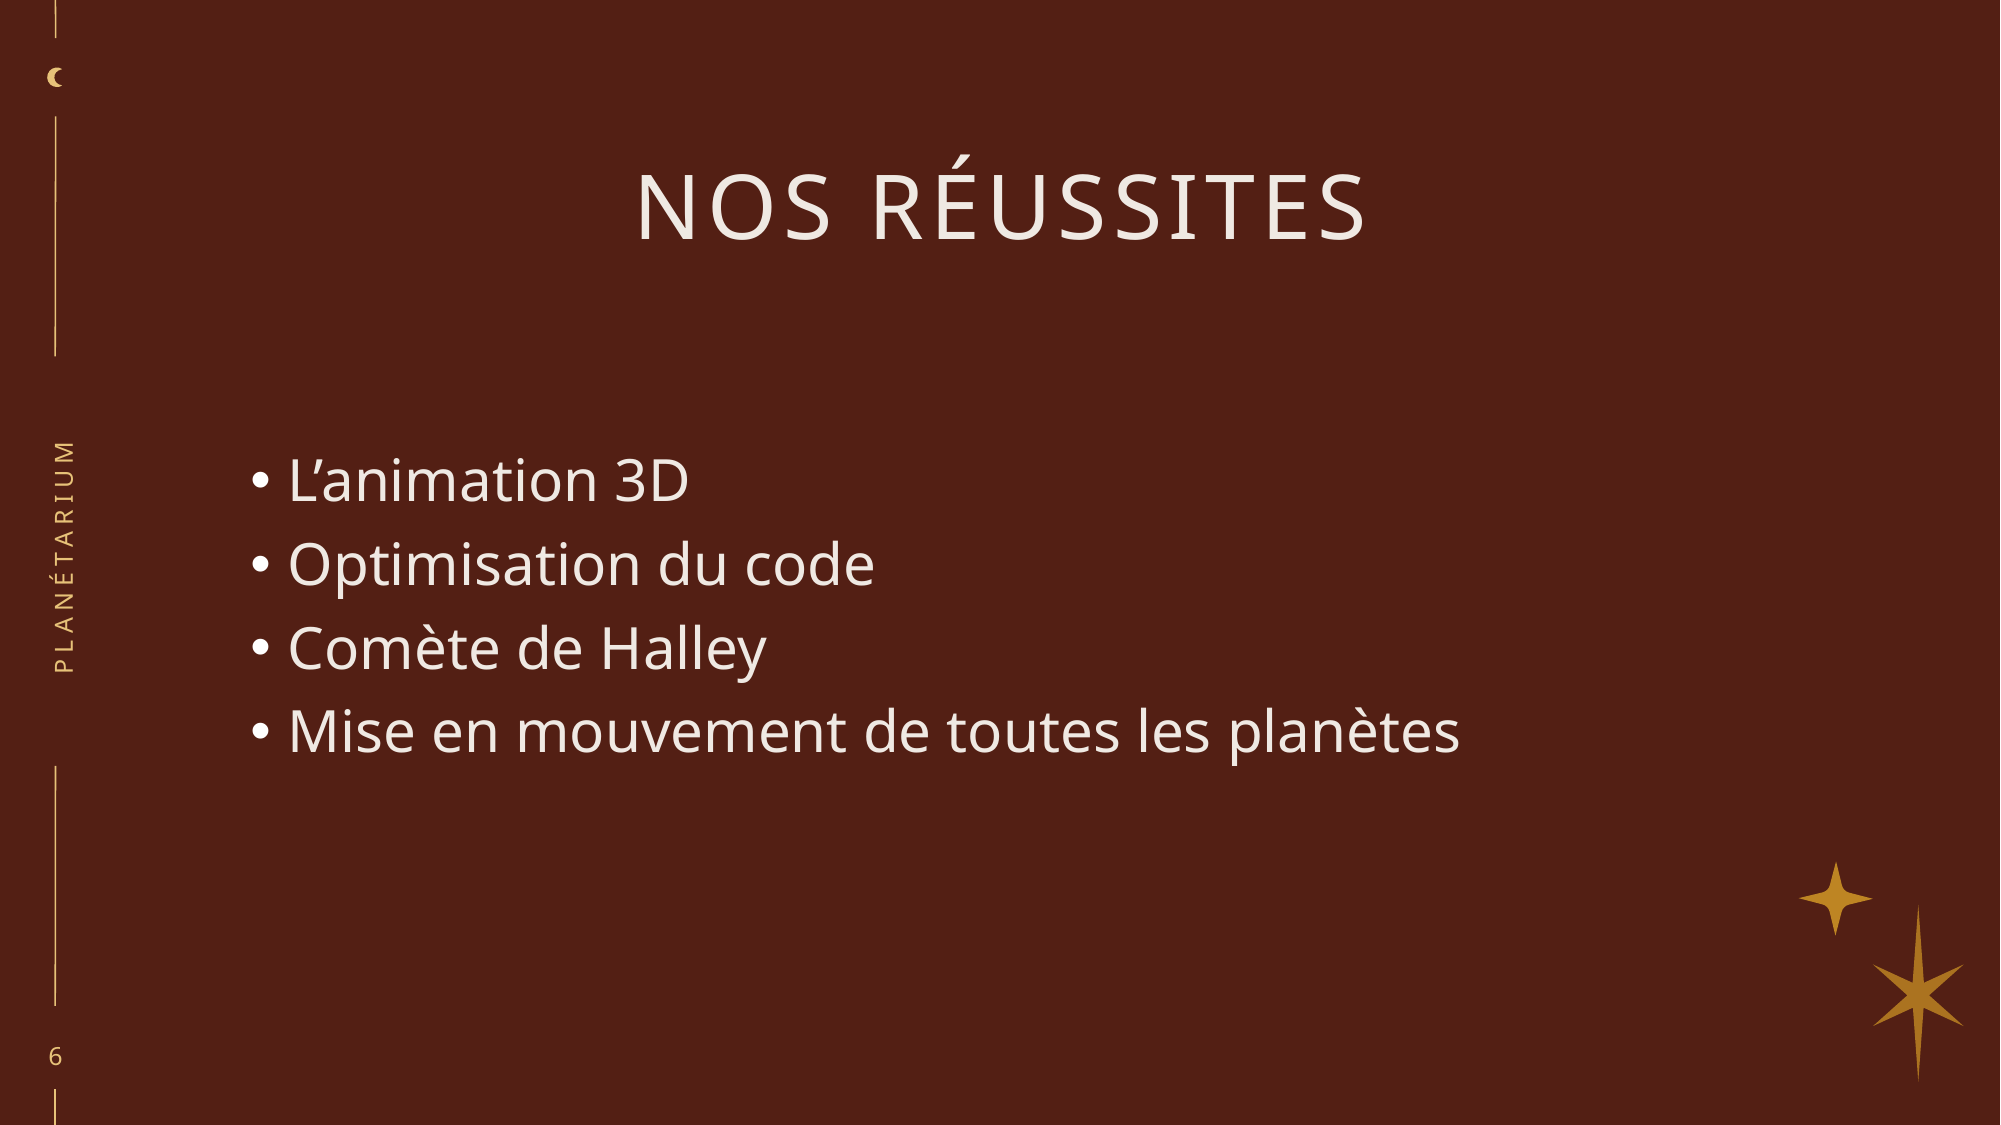

# Nos réussites
L’animation 3D
Optimisation du code
Comète de Halley
Mise en mouvement de toutes les planètes
Planétarium